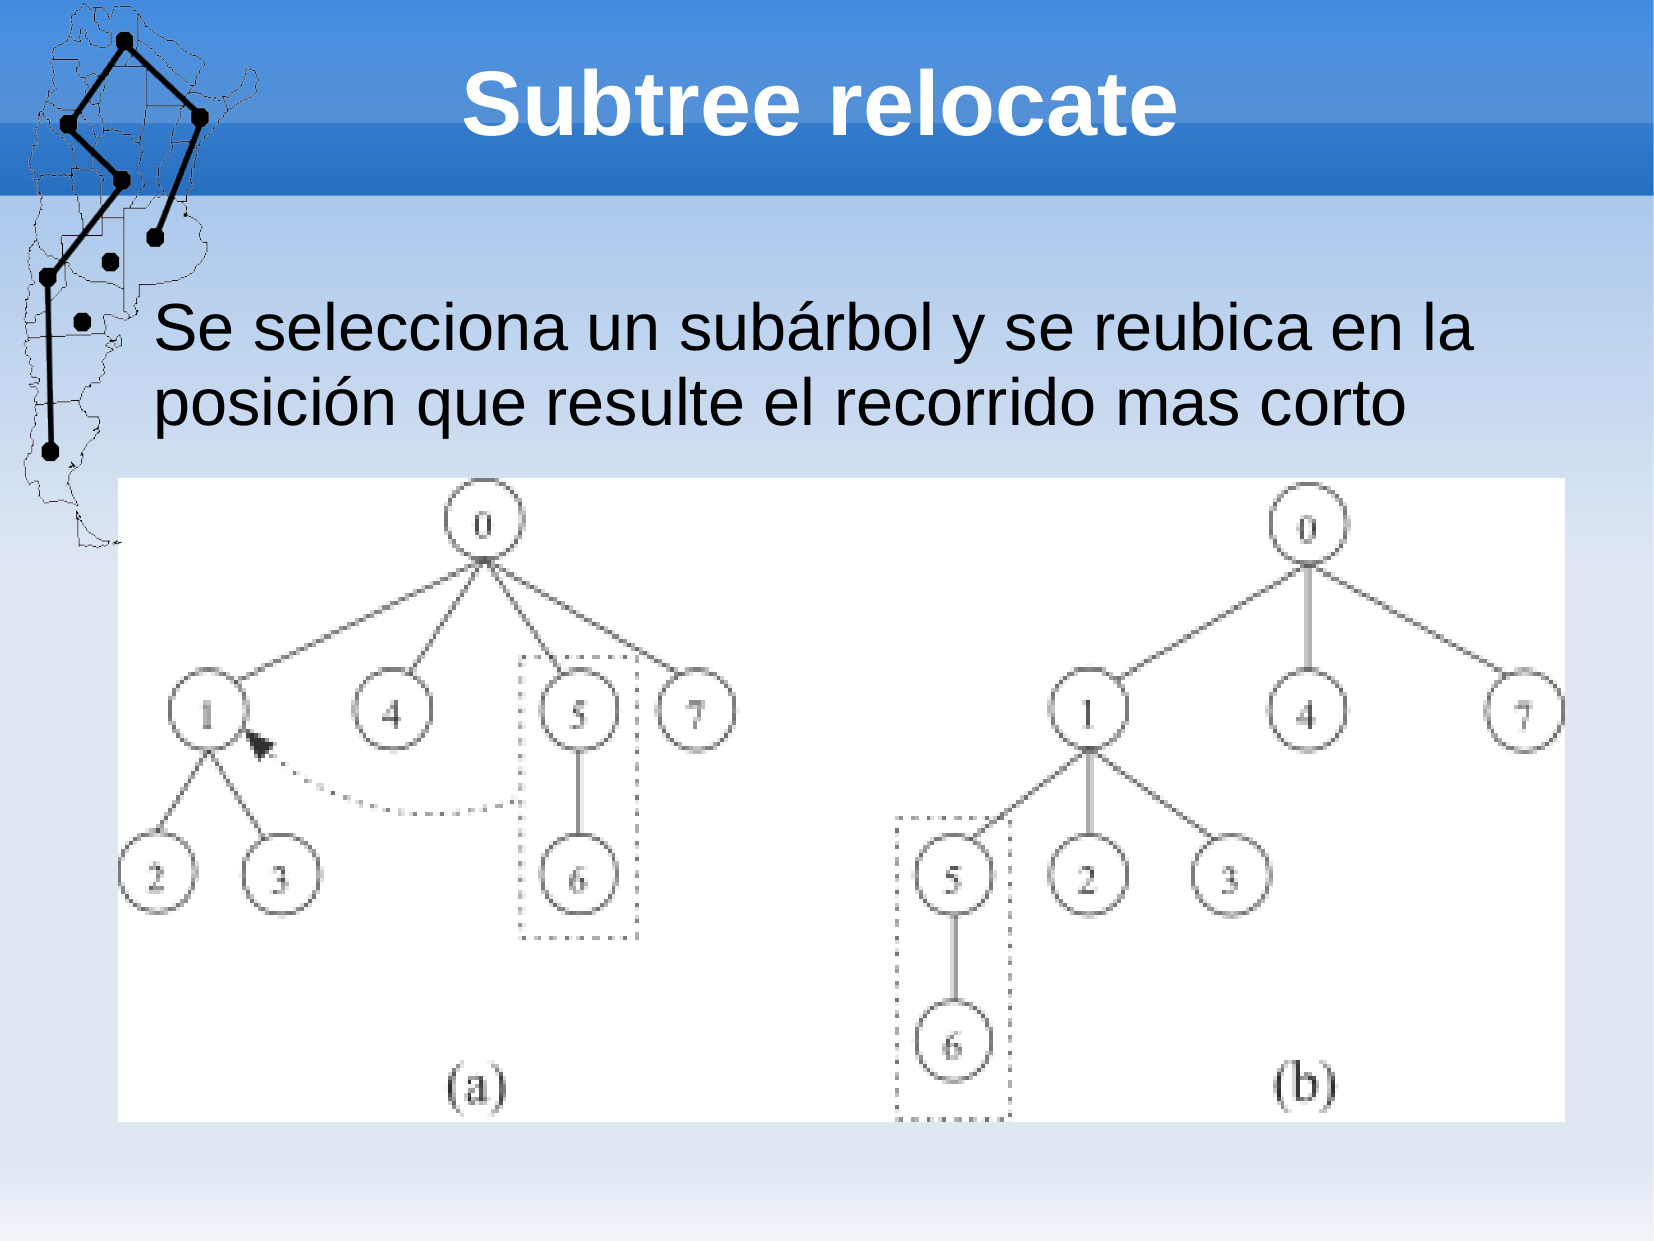

# Subtree relocate
Se selecciona un subárbol y se reubica en la posición que resulte el recorrido mas corto